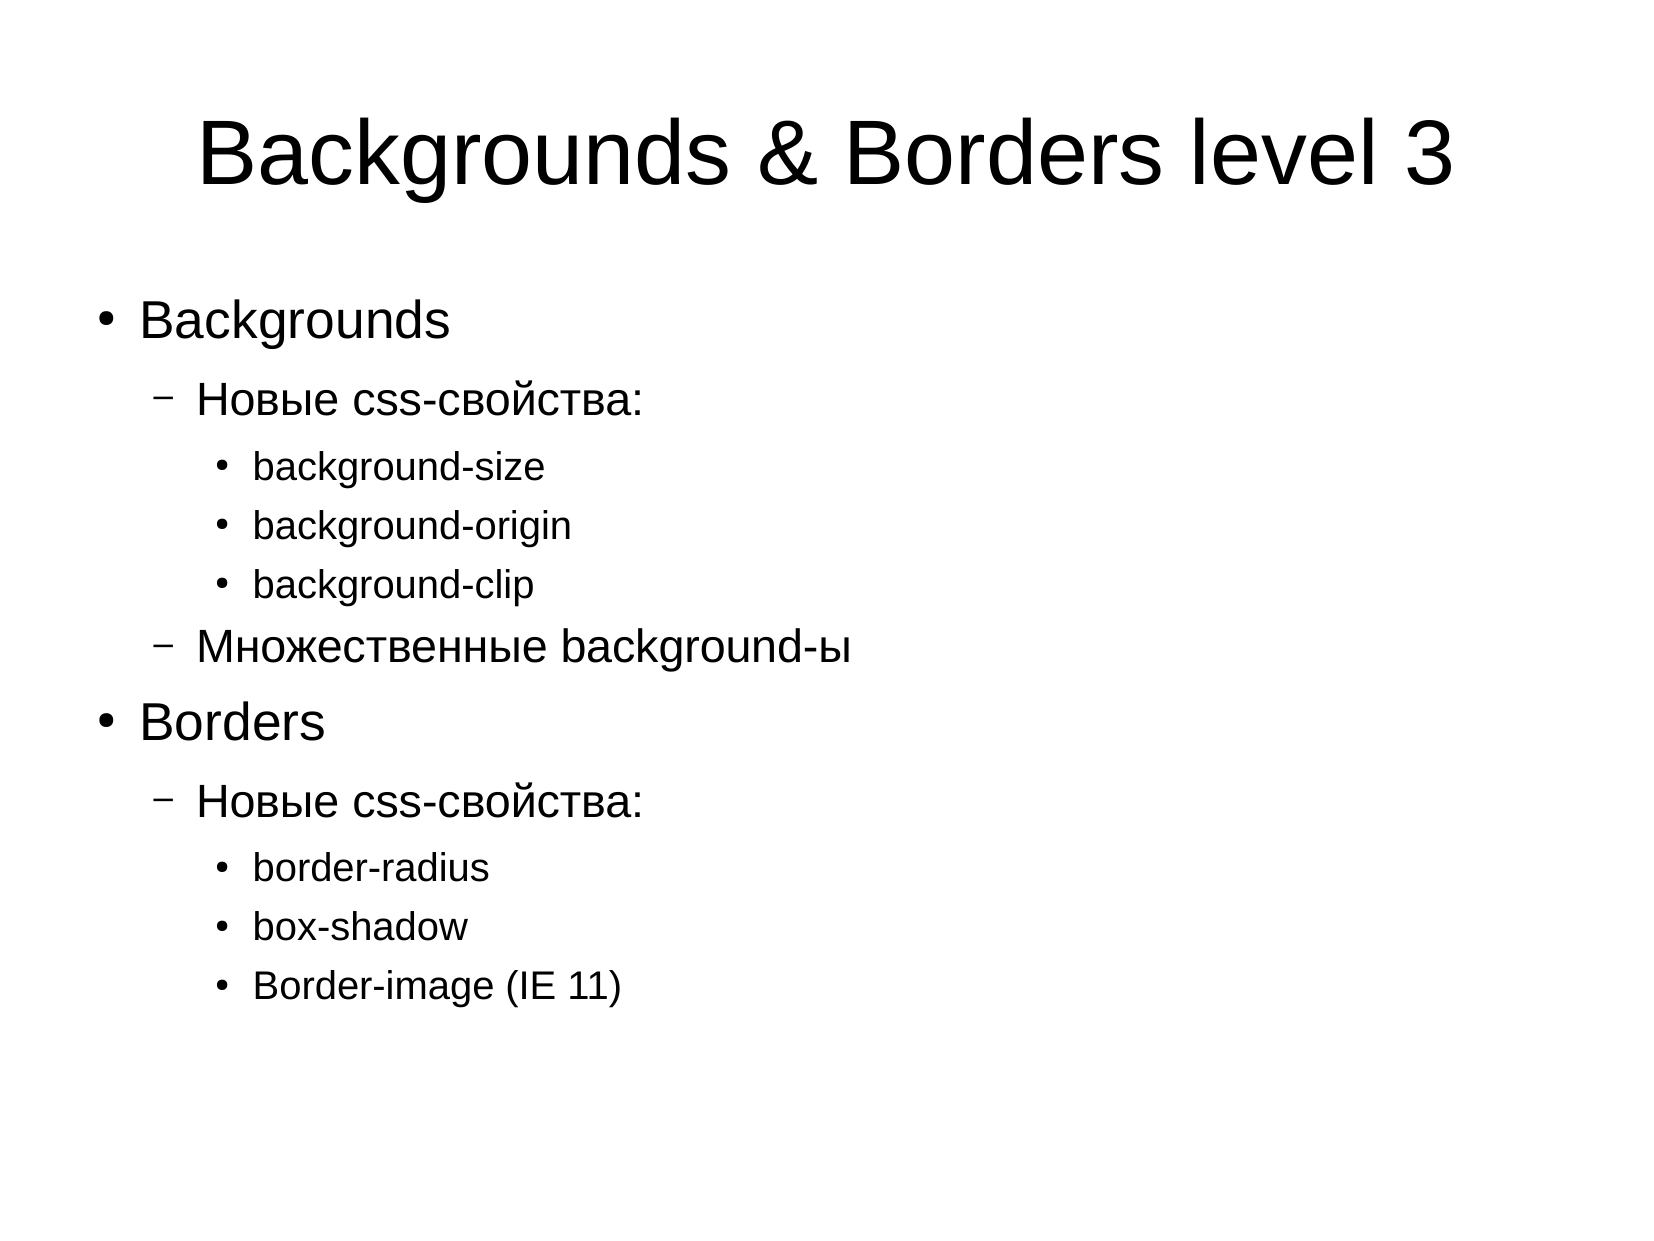

# Backgrounds & Borders level 3
Backgrounds
Новые css-свойства:
background-size
background-origin
background-clip
Множественные background-ы
Borders
Новые css-свойства:
border-radius
box-shadow
Border-image (IE 11)